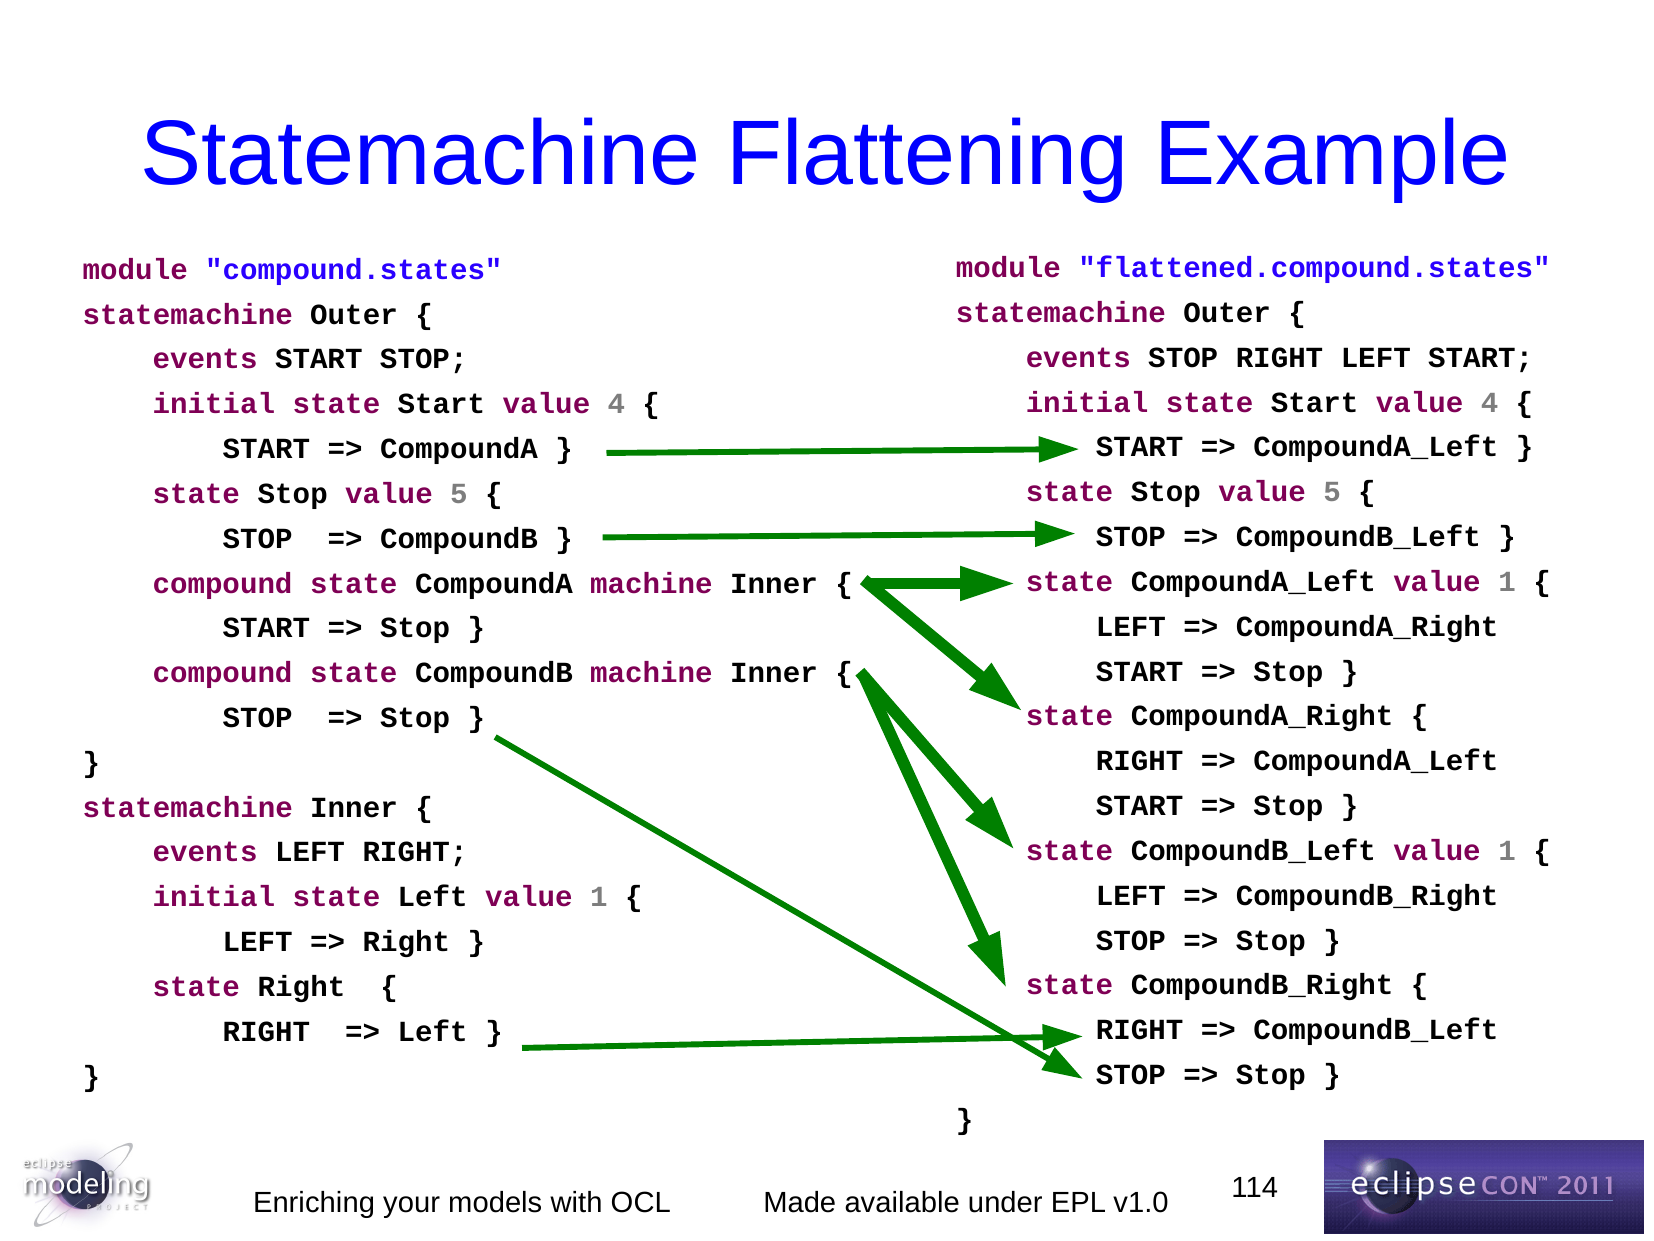

# Statemachine Flattening Example
module "flattened.compound.states"
statemachine Outer {
 events STOP RIGHT LEFT START;
 initial state Start value 4 {
 START => CompoundA_Left }
 state Stop value 5 {
 STOP => CompoundB_Left }
 state CompoundA_Left value 1 {
 LEFT => CompoundA_Right
 START => Stop }
 state CompoundA_Right {
 RIGHT => CompoundA_Left
 START => Stop }
 state CompoundB_Left value 1 {
 LEFT => CompoundB_Right
 STOP => Stop }
 state CompoundB_Right {
 RIGHT => CompoundB_Left
 STOP => Stop }
}
module "compound.states"
statemachine Outer {
 events START STOP;
 initial state Start value 4 {
 START => CompoundA }
 state Stop value 5 {
 STOP => CompoundB }
 compound state CompoundA machine Inner {
 START => Stop }
 compound state CompoundB machine Inner {
 STOP => Stop }
}
statemachine Inner {
 events LEFT RIGHT;
 initial state Left value 1 {
 LEFT => Right }
 state Right {
 RIGHT => Left }
}
114
Enriching your models with OCL